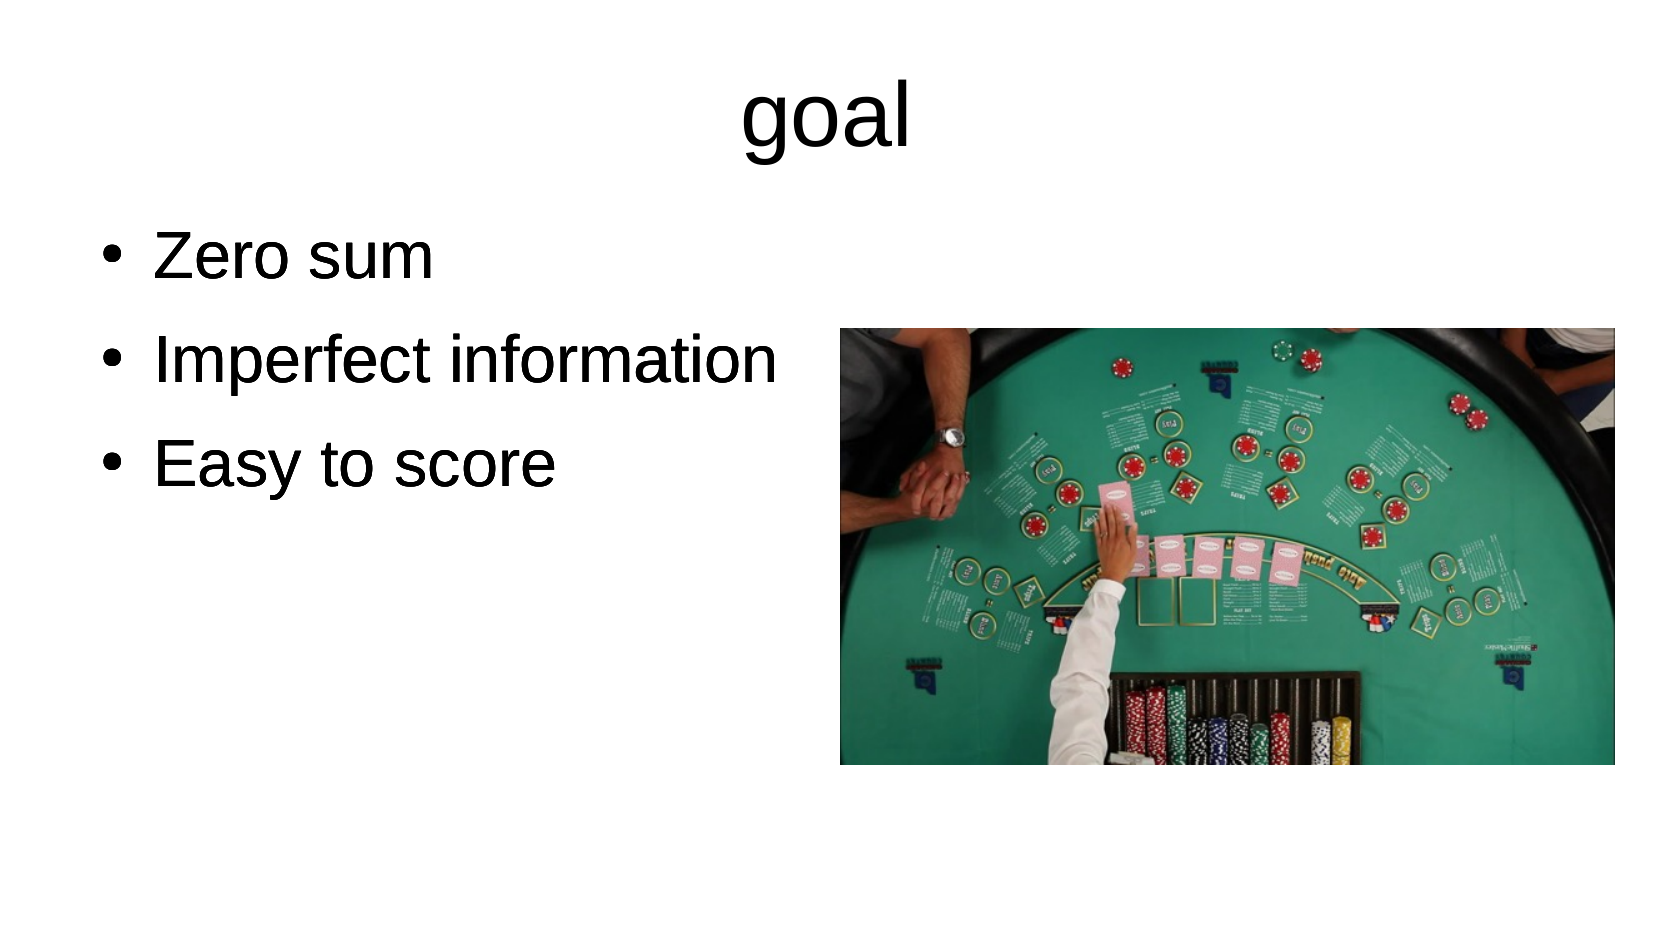

# goal
Zero sum
Imperfect information
Easy to score
Zero sum
Imperfect information
Easy to score
Zero sum
Imperfect information
Easy to score